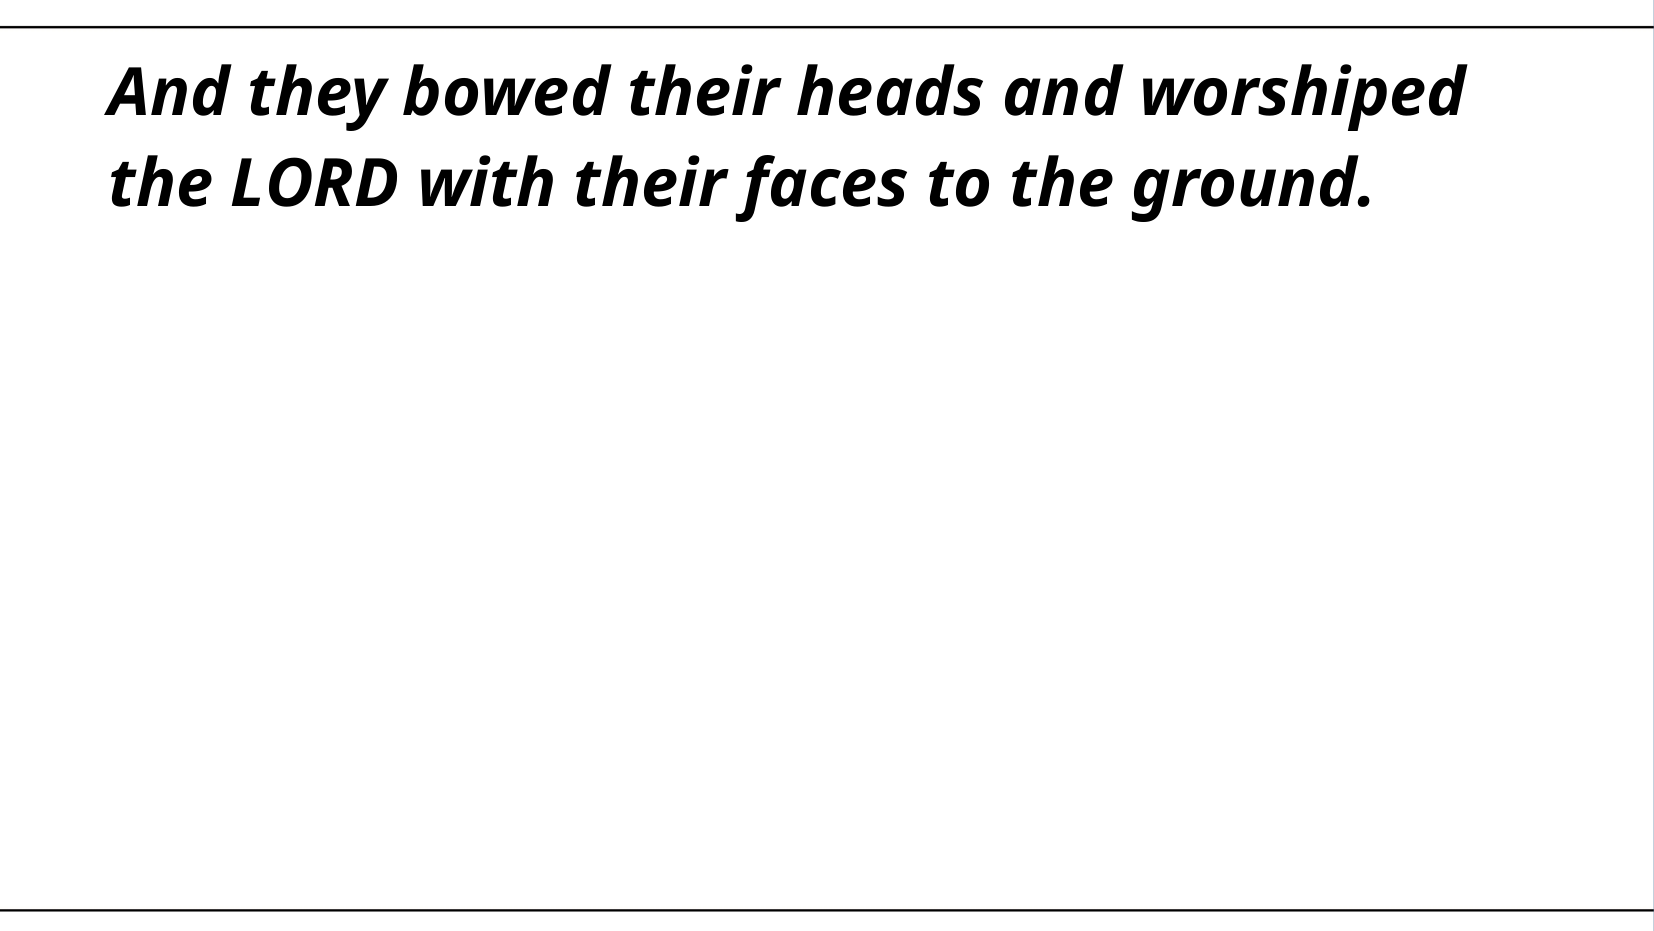

And they bowed their heads and worshiped the LORD with their faces to the ground.